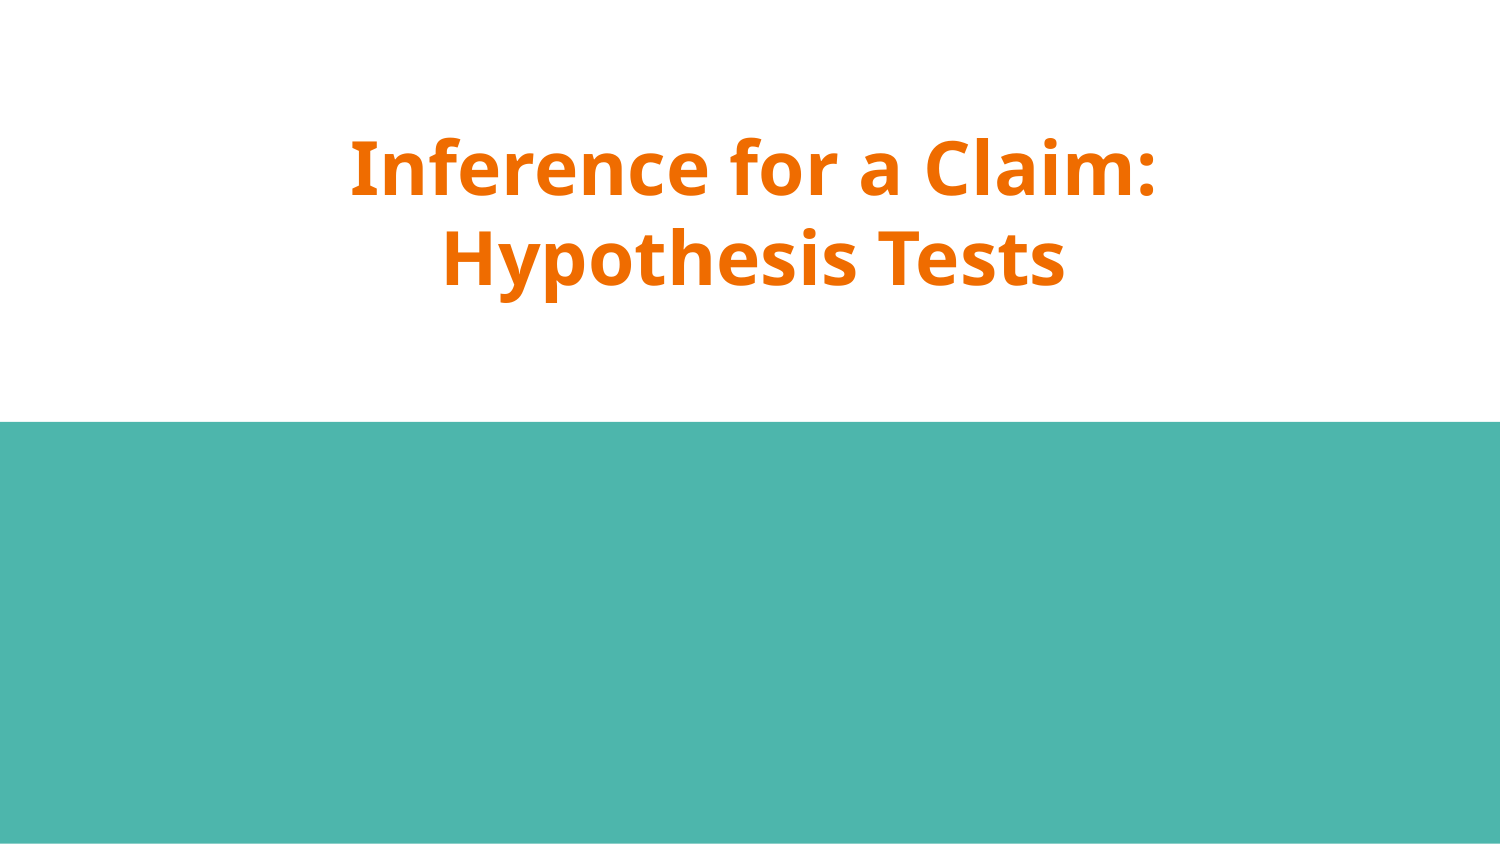

# Inference for a Claim: Hypothesis Tests